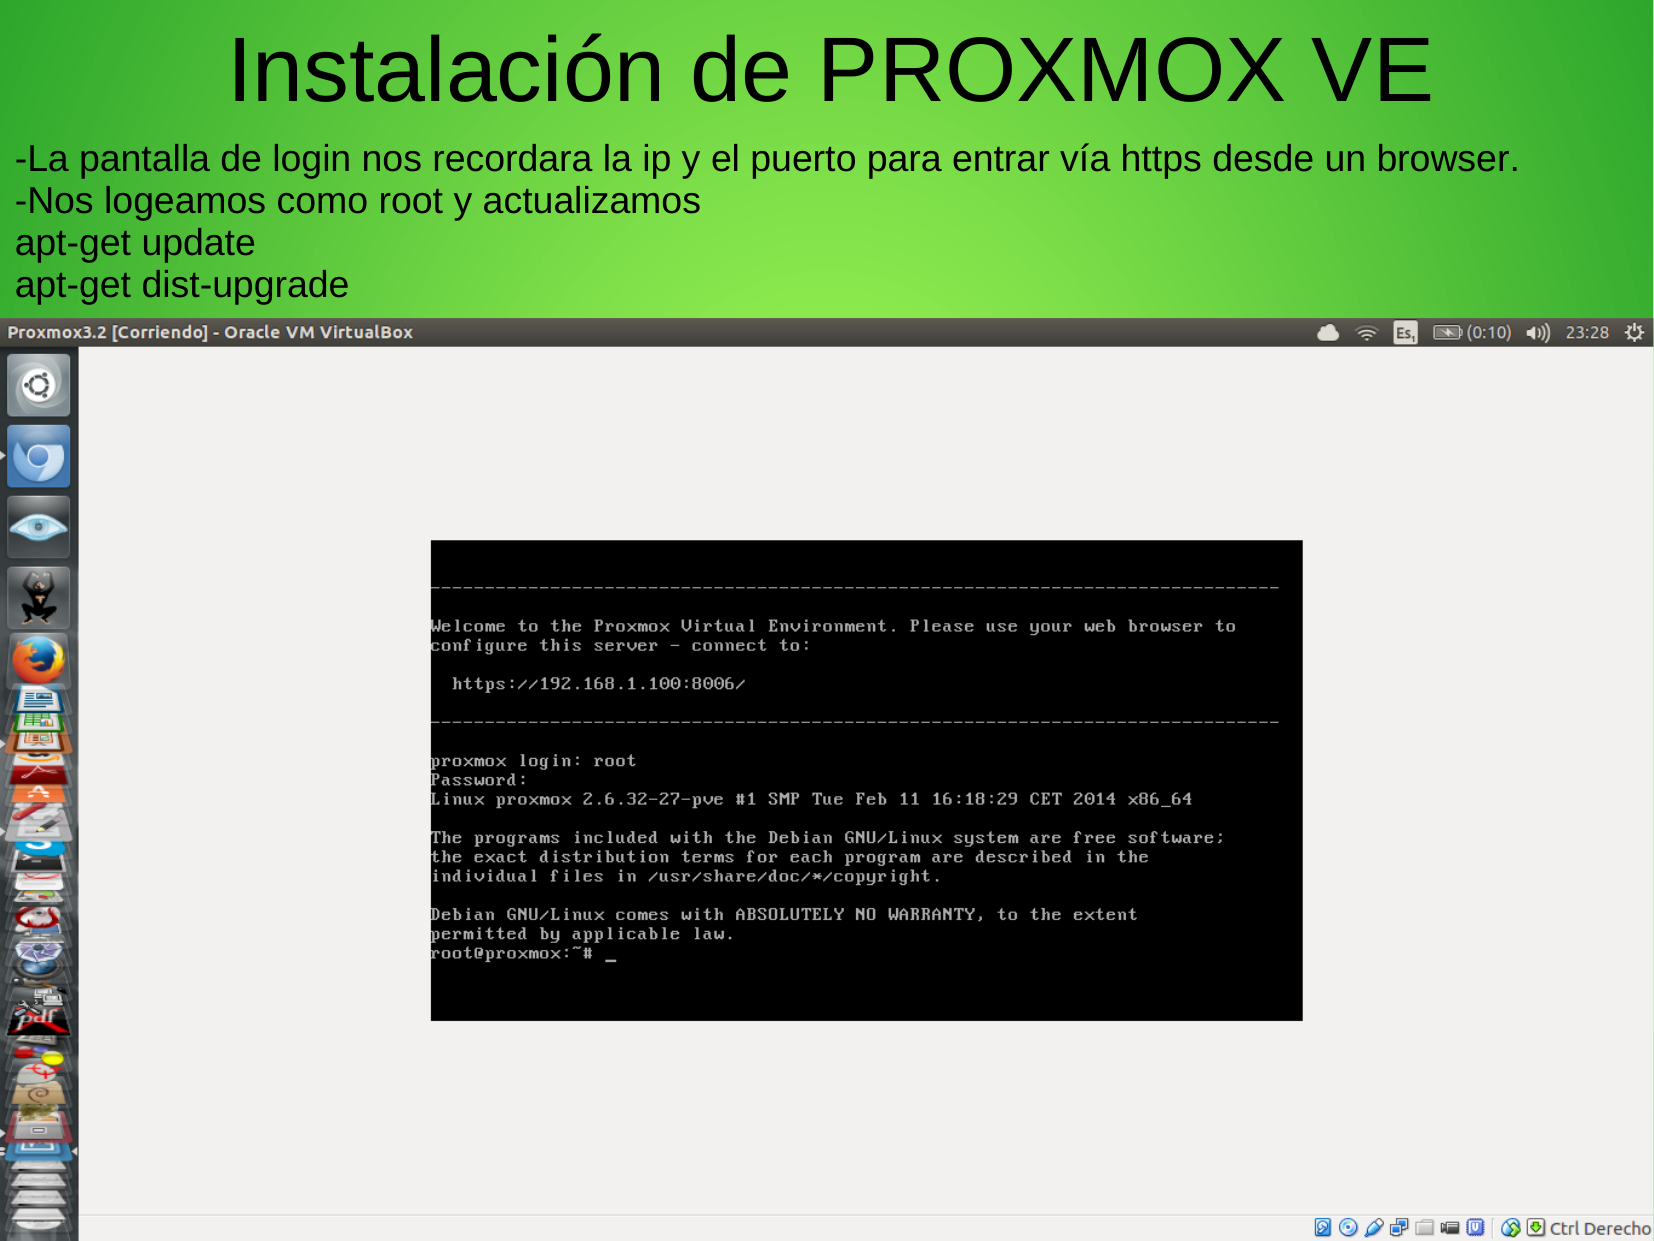

Instalación de PROXMOX VE
-La pantalla de login nos recordara la ip y el puerto para entrar vía https desde un browser.
-Nos logeamos como root y actualizamos
apt-get update
apt-get dist-upgrade
-Actualizamos el repositorio de templates
pveam update